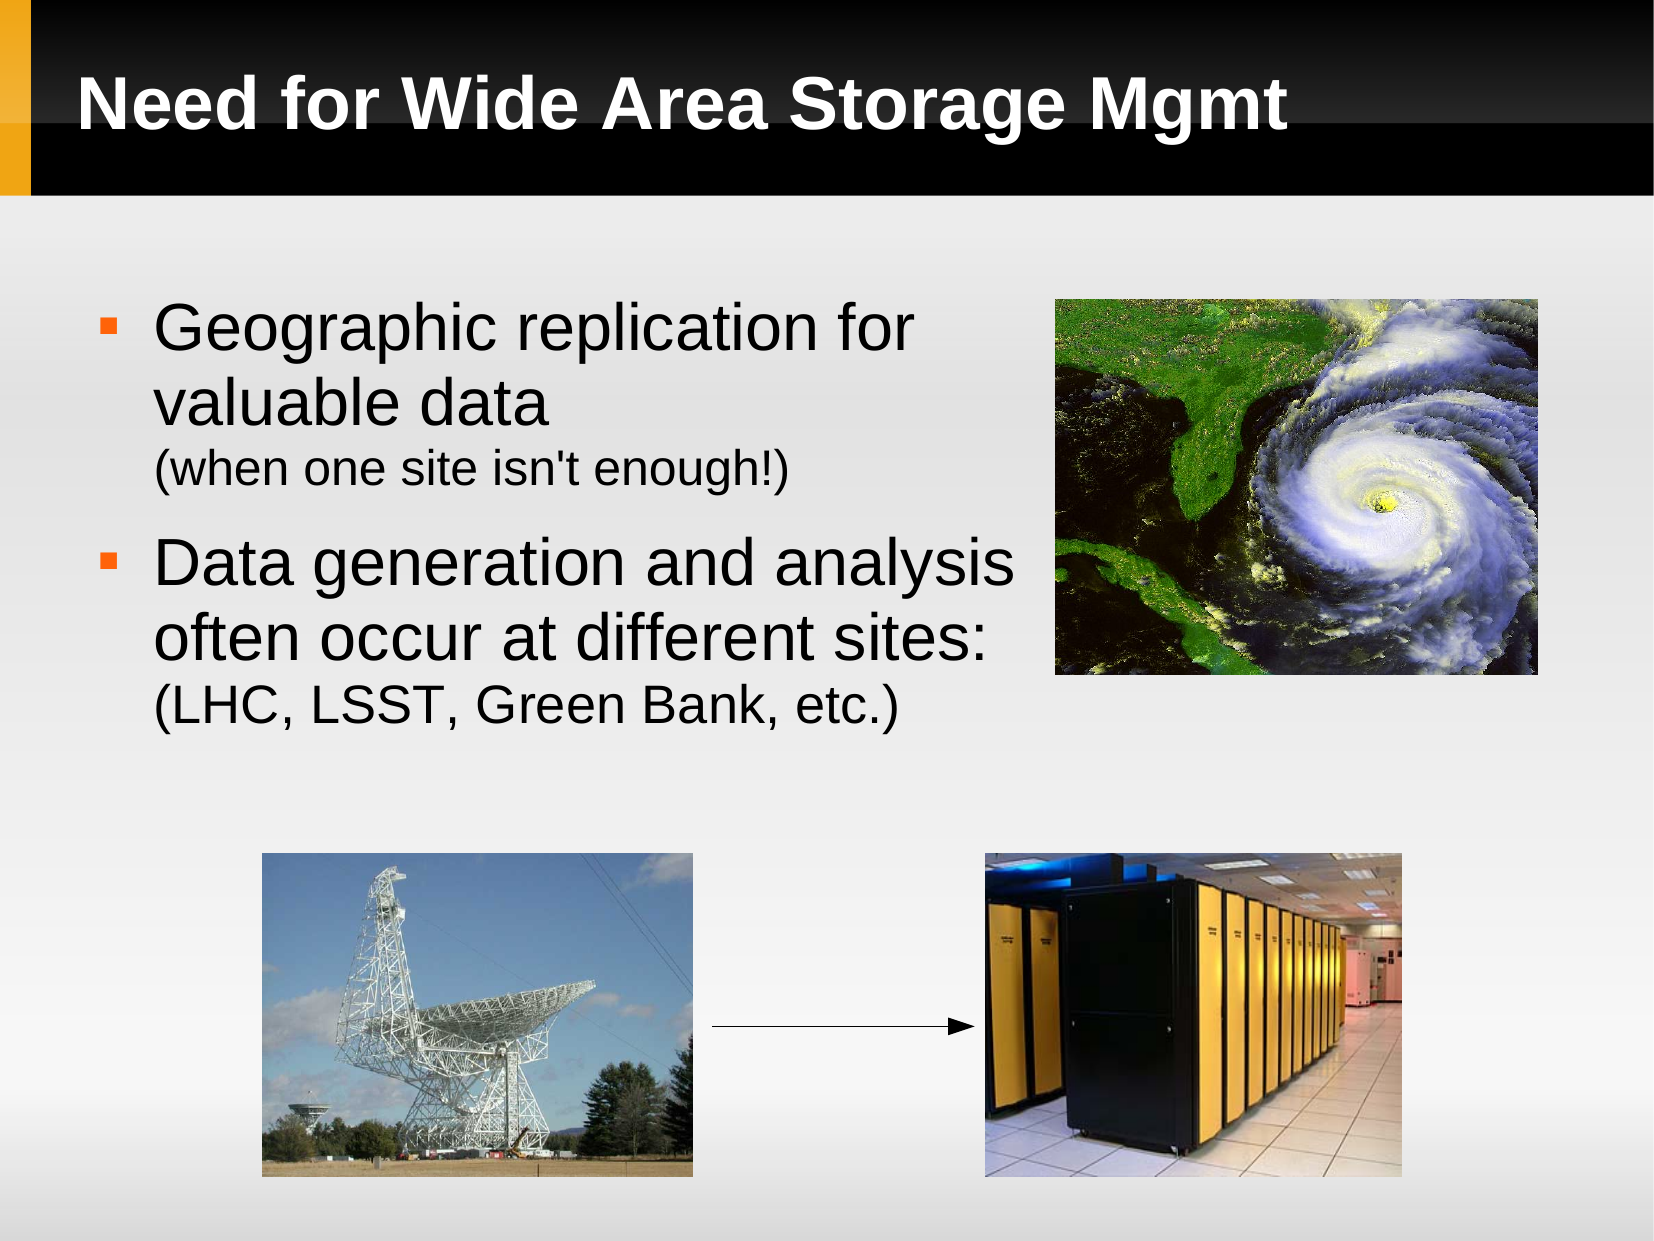

# Need for Wide Area Storage Mgmt
Geographic replication for valuable data 					(when one site isn't enough!)
Data generation and analysis often occur at different sites: (LHC, LSST, Green Bank, etc.)